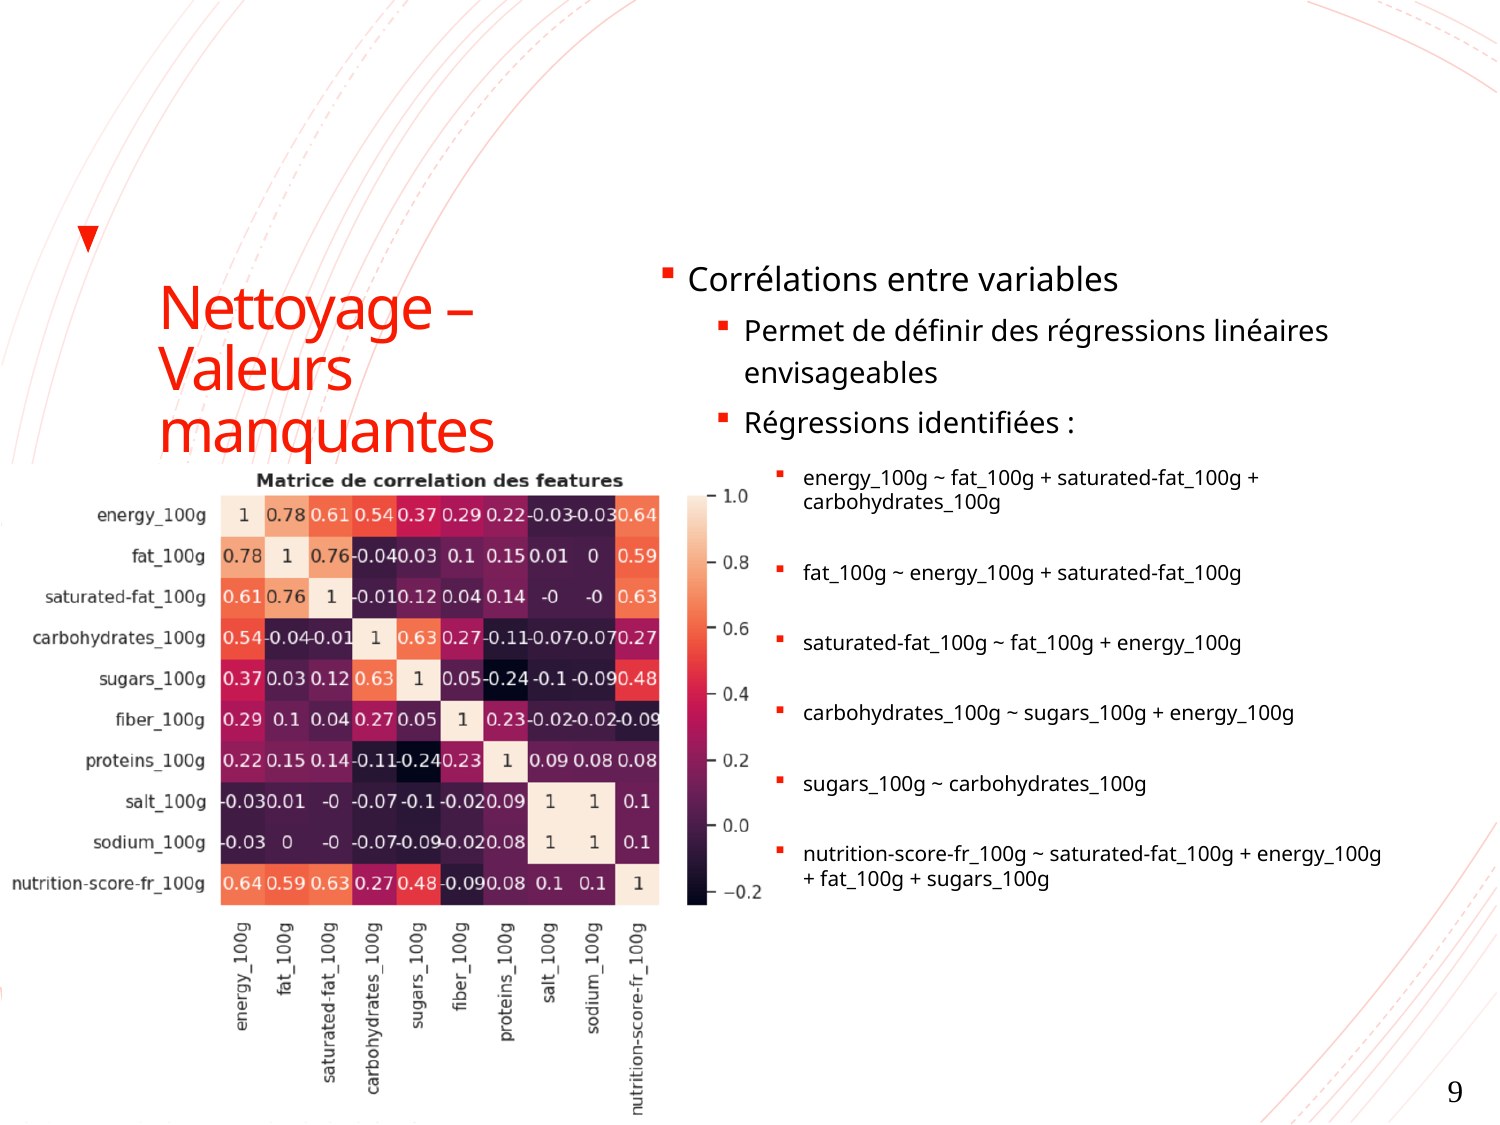

# Nettoyage – Valeurs manquantes
Corrélations entre variables
Permet de définir des régressions linéaires envisageables
Régressions identifiées :
energy_100g ~ fat_100g + saturated-fat_100g + carbohydrates_100g
fat_100g ~ energy_100g + saturated-fat_100g
saturated-fat_100g ~ fat_100g + energy_100g
carbohydrates_100g ~ sugars_100g + energy_100g
sugars_100g ~ carbohydrates_100g
nutrition-score-fr_100g ~ saturated-fat_100g + energy_100g + fat_100g + sugars_100g